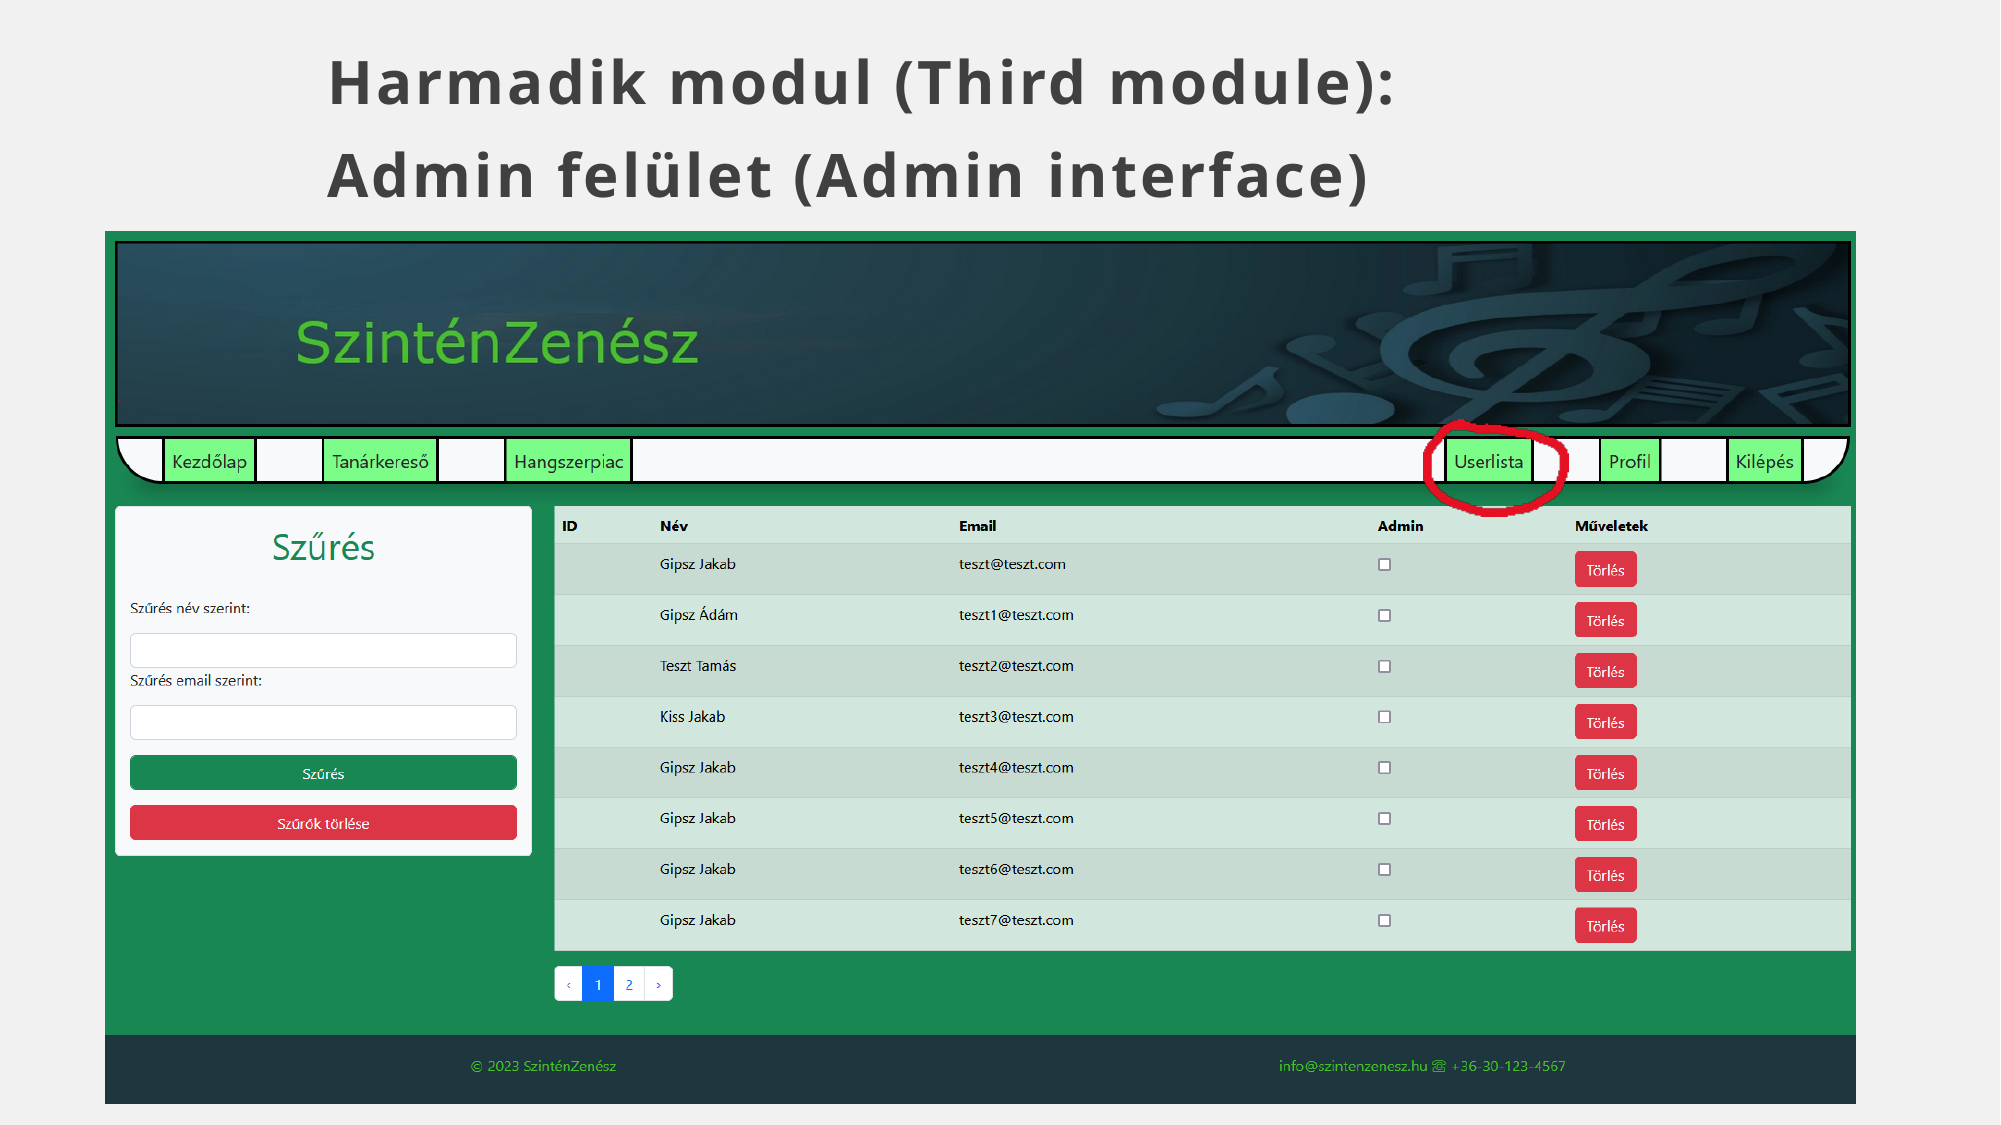

# Harmadik modul (Third module):  Admin felület (Admin interface)